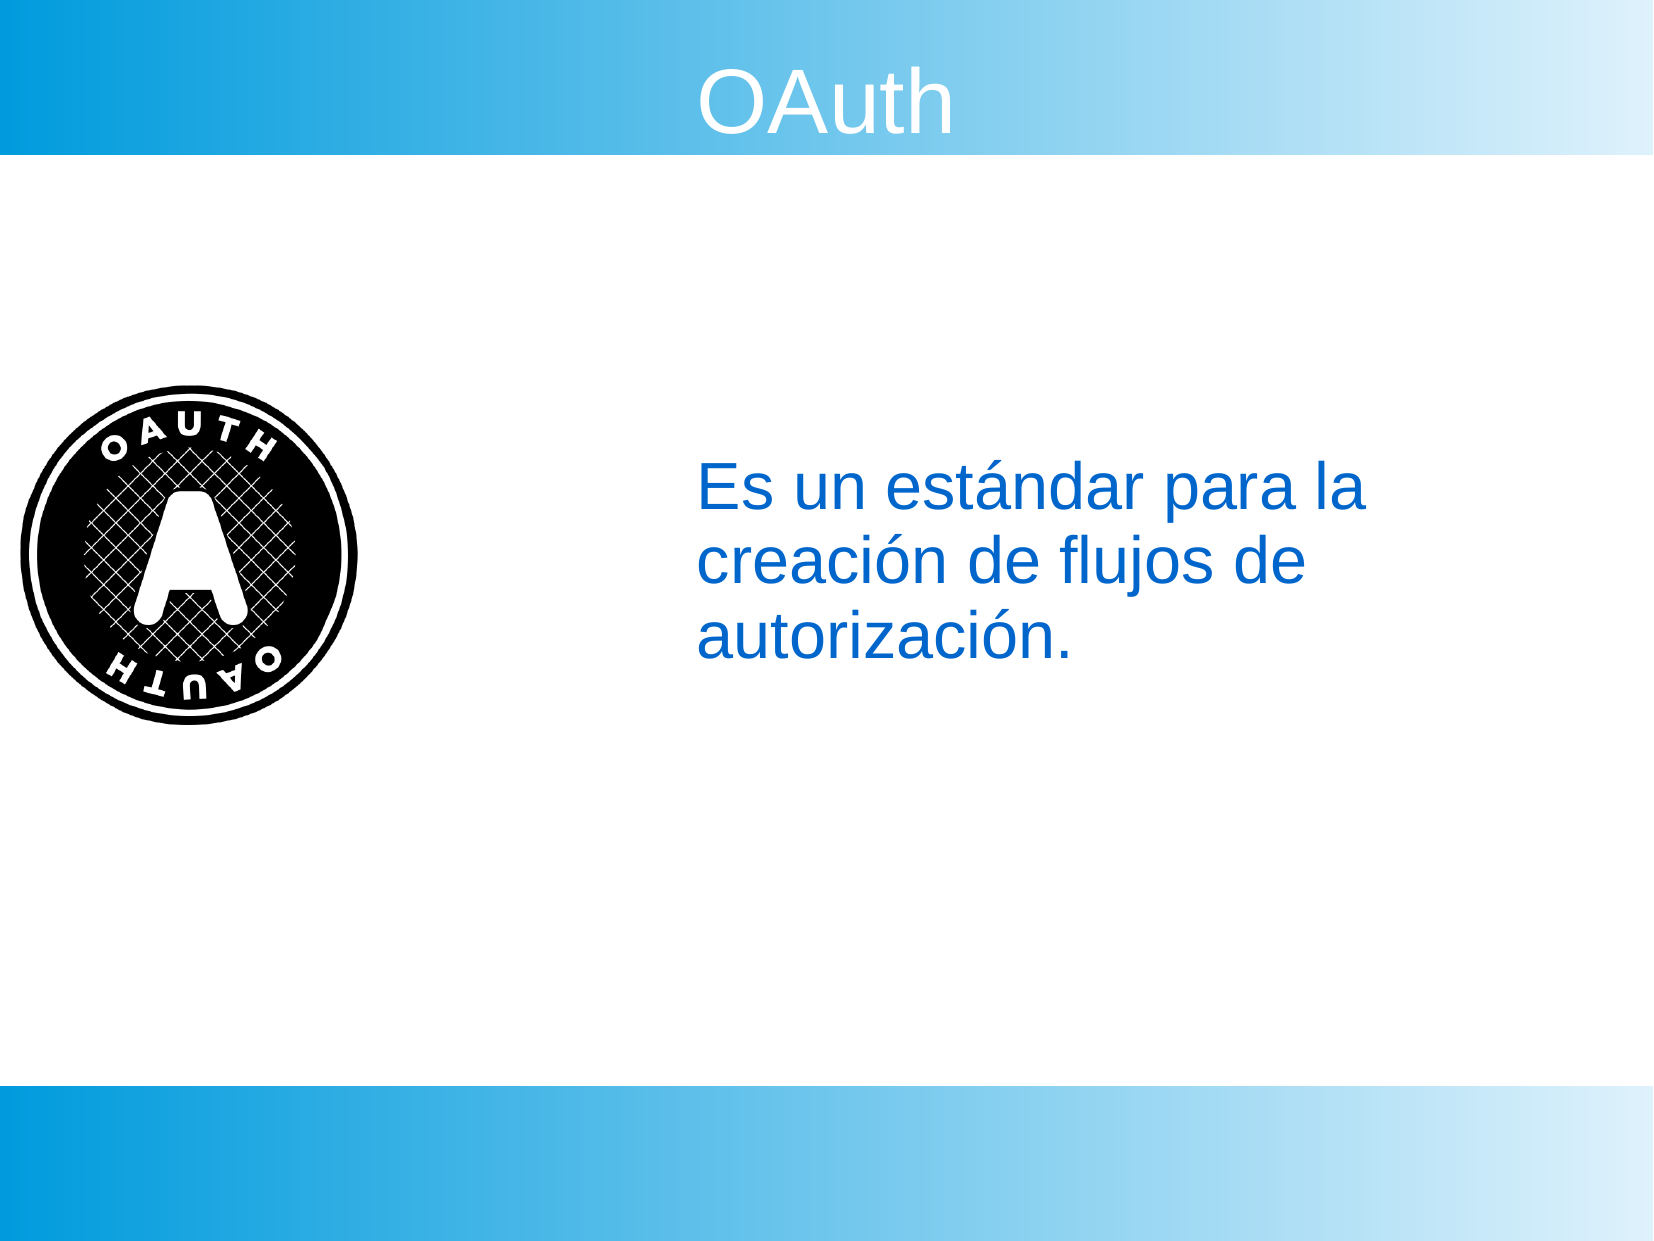

# OAuth
Es un estándar para la creación de flujos de autorización.